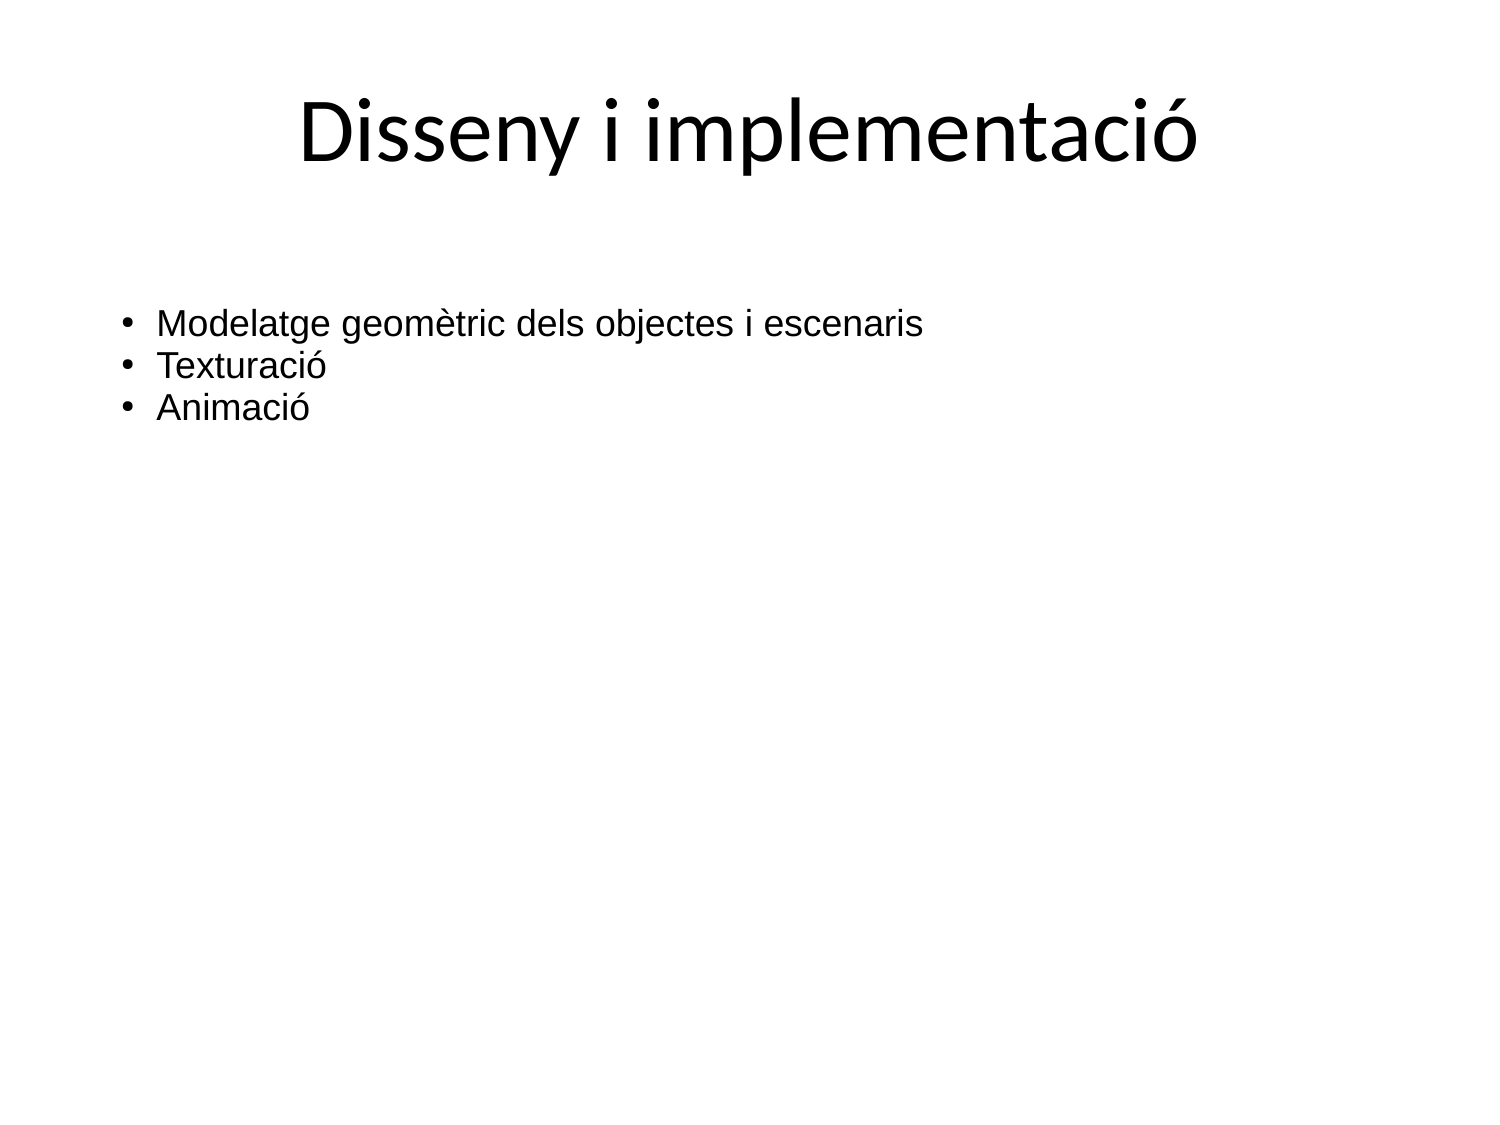

# Disseny i implementació
Modelatge geomètric dels objectes i escenaris
Texturació
Animació